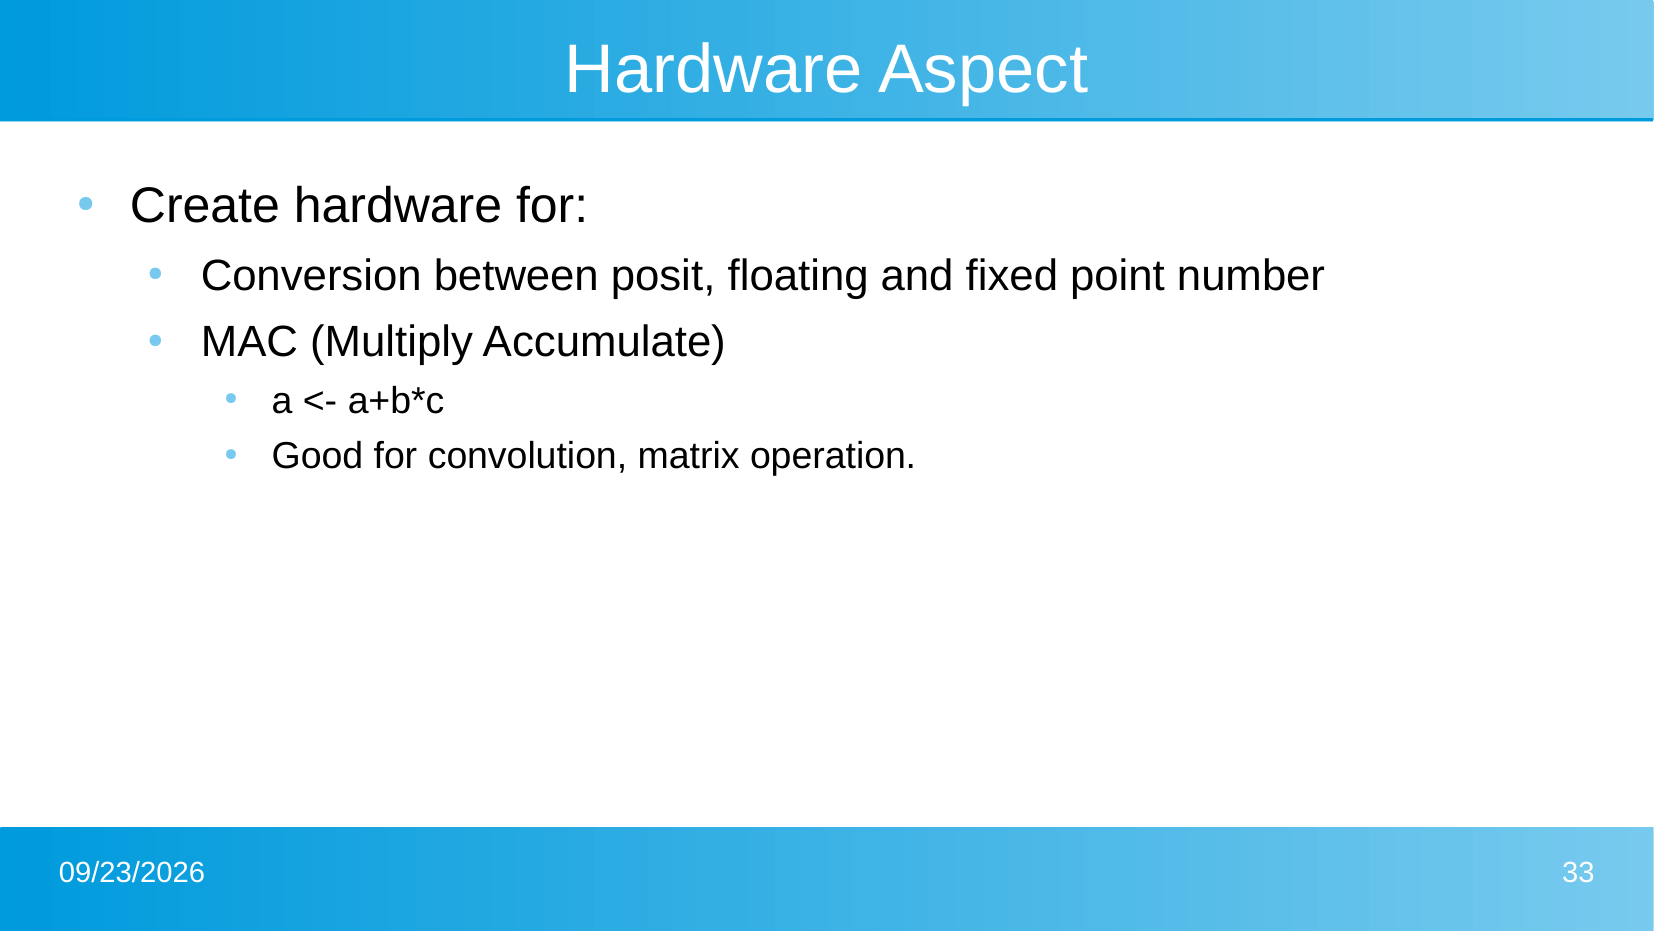

# Hardware Aspect
Create hardware for:
Conversion between posit, floating and fixed point number
MAC (Multiply Accumulate)
a <- a+b*c
Good for convolution, matrix operation.
33